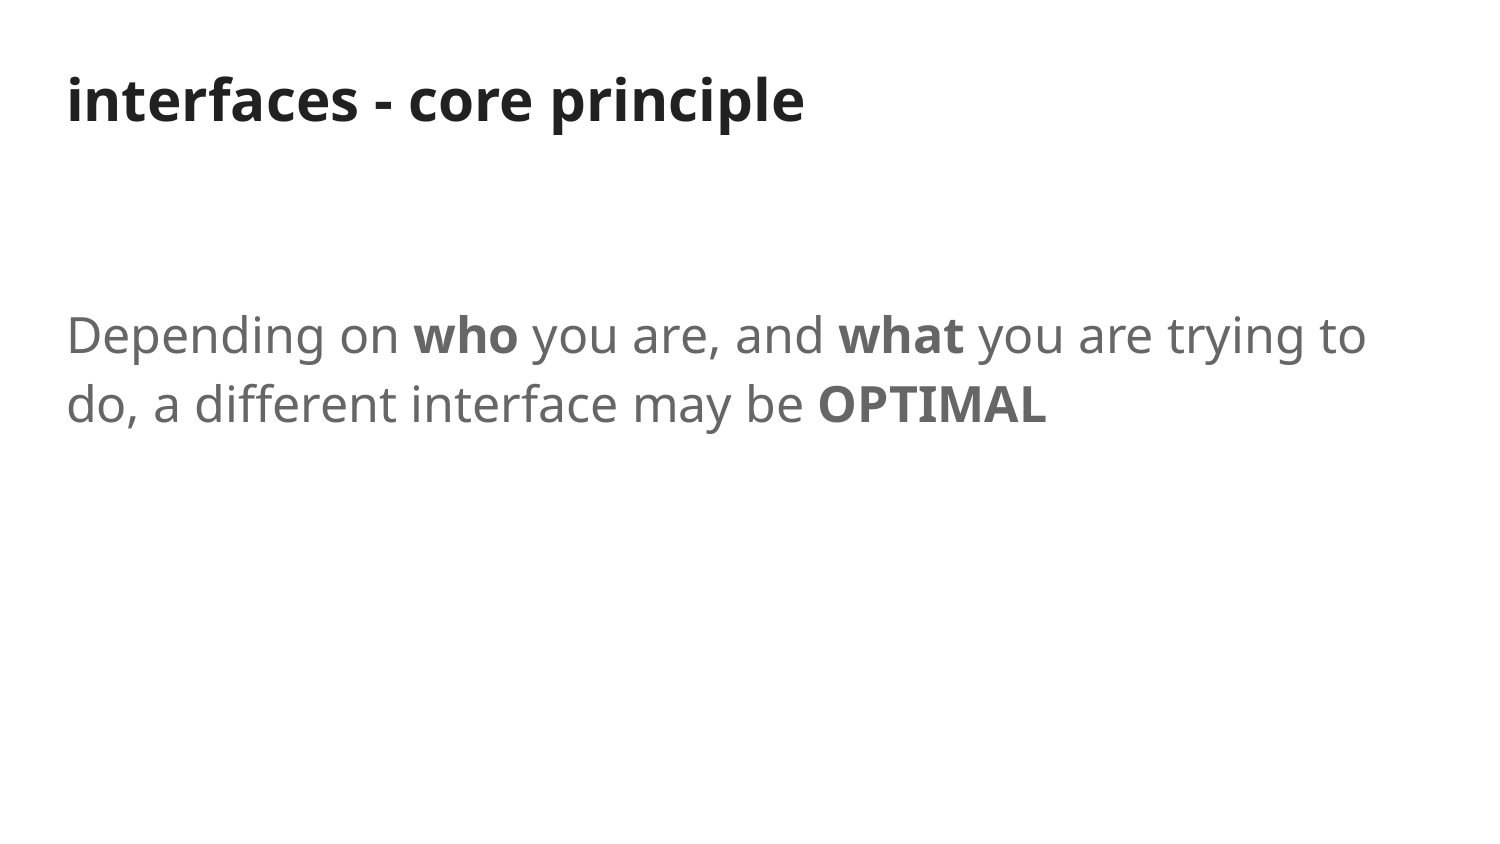

# interfaces - core principle
Depending on who you are, and what you are trying to do, a different interface may be OPTIMAL